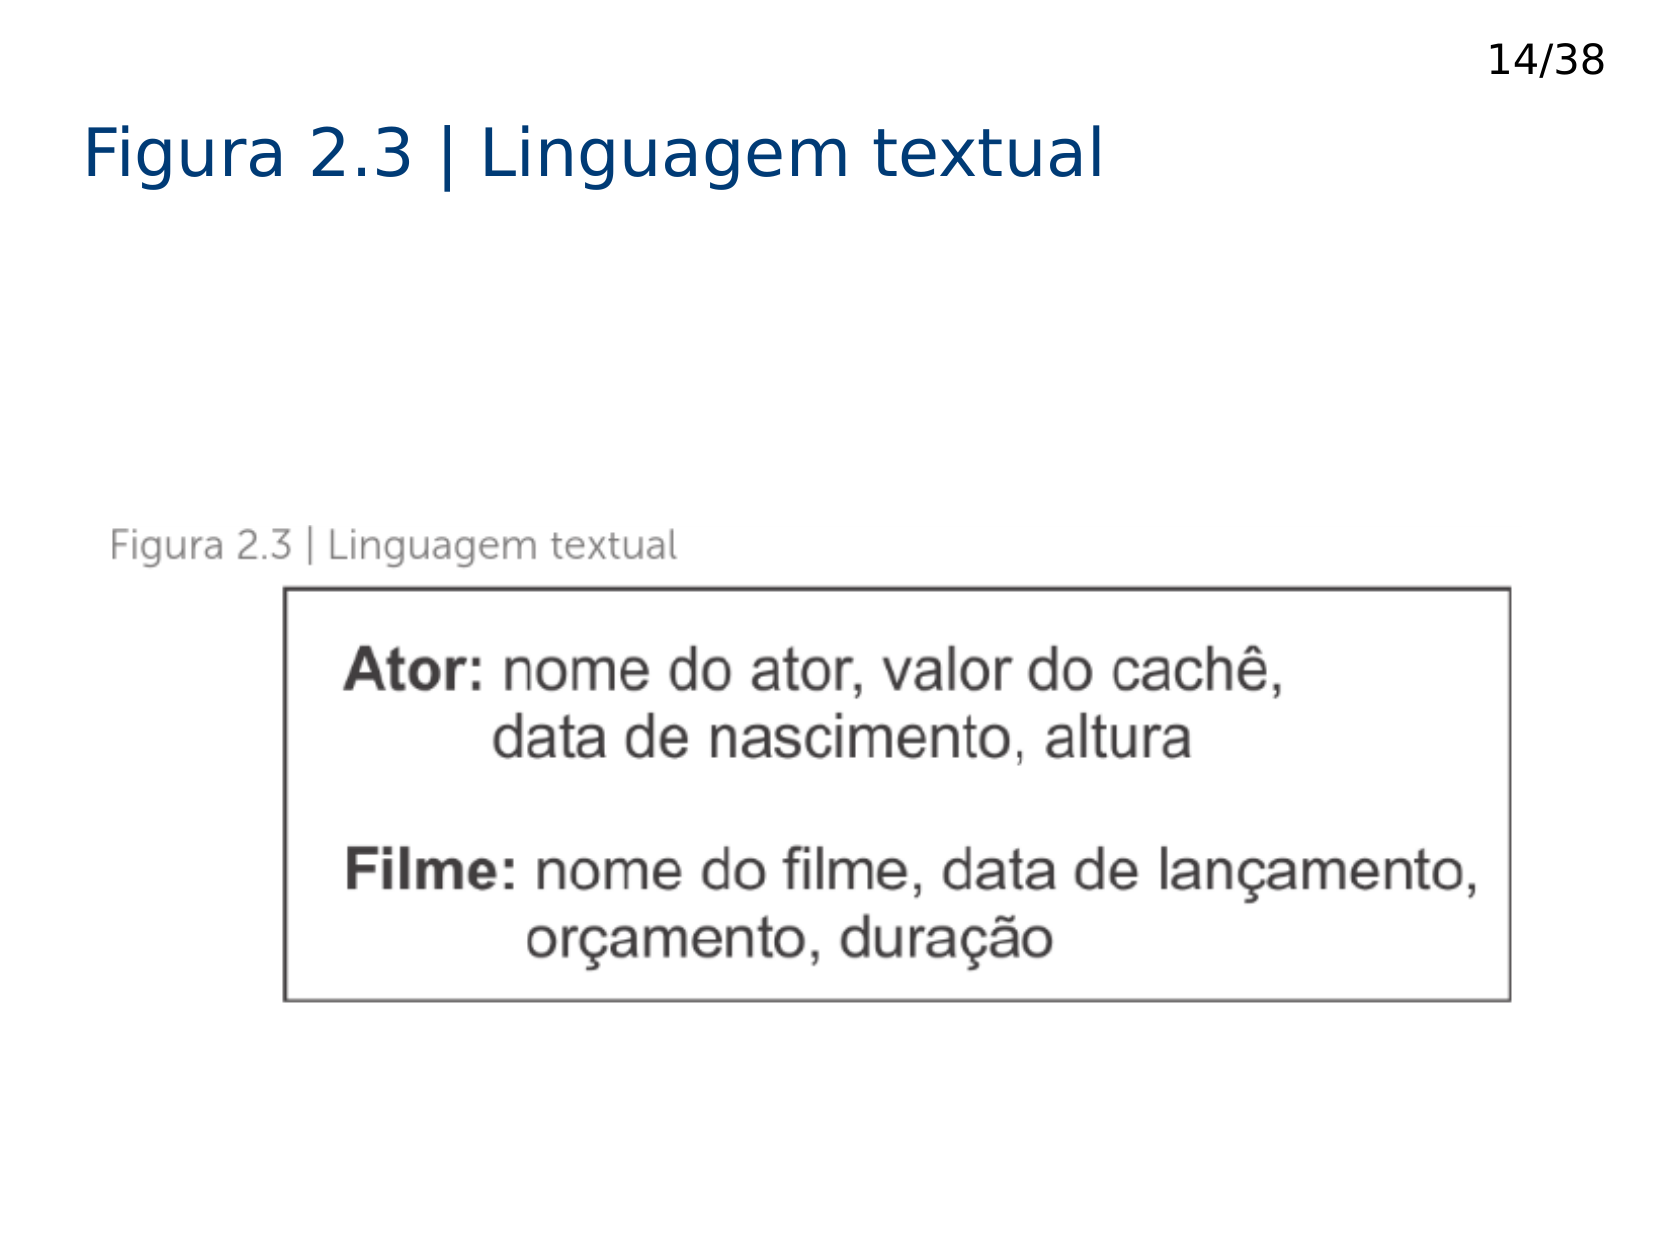

14
# Figura 2.3 | Linguagem textual